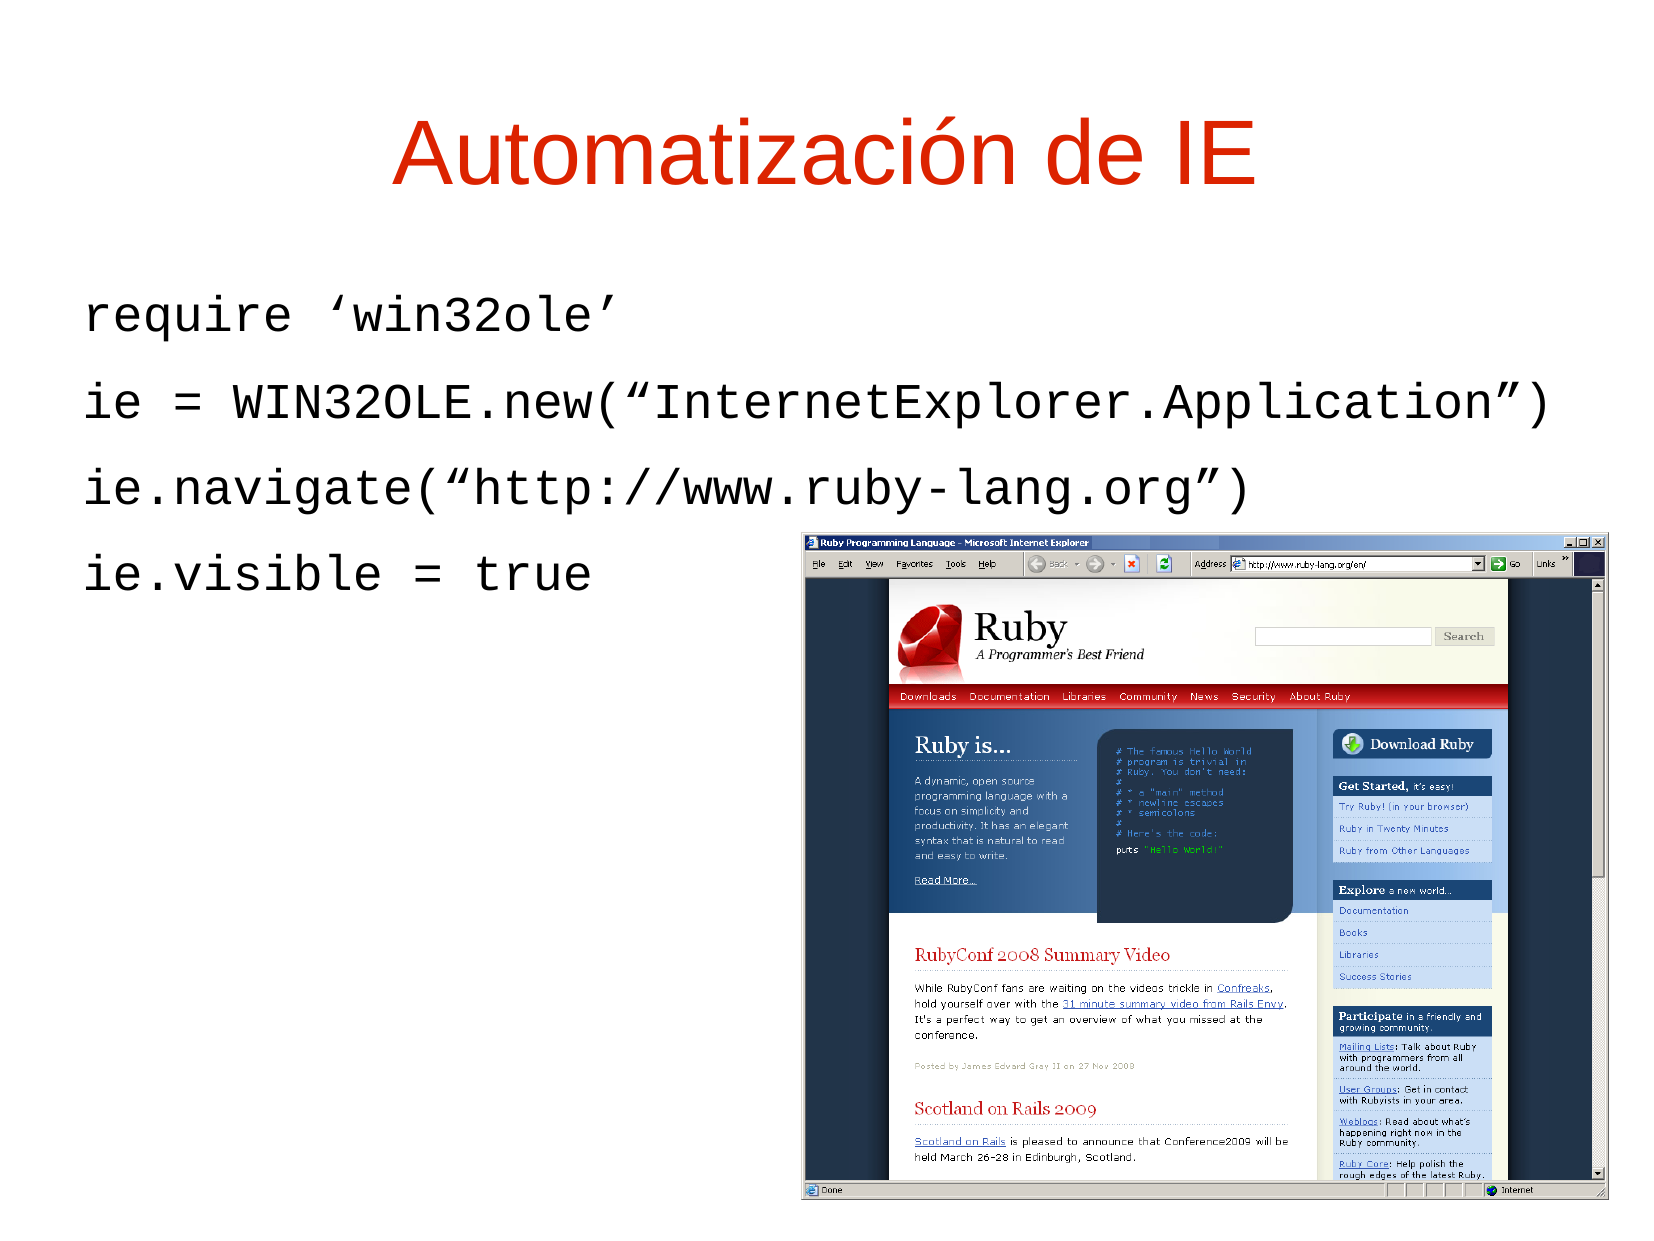

# Automatización de IE
require ‘win32ole’
ie = WIN32OLE.new(“InternetExplorer.Application”)
ie.navigate(“http://www.ruby-lang.org”)
ie.visible = true